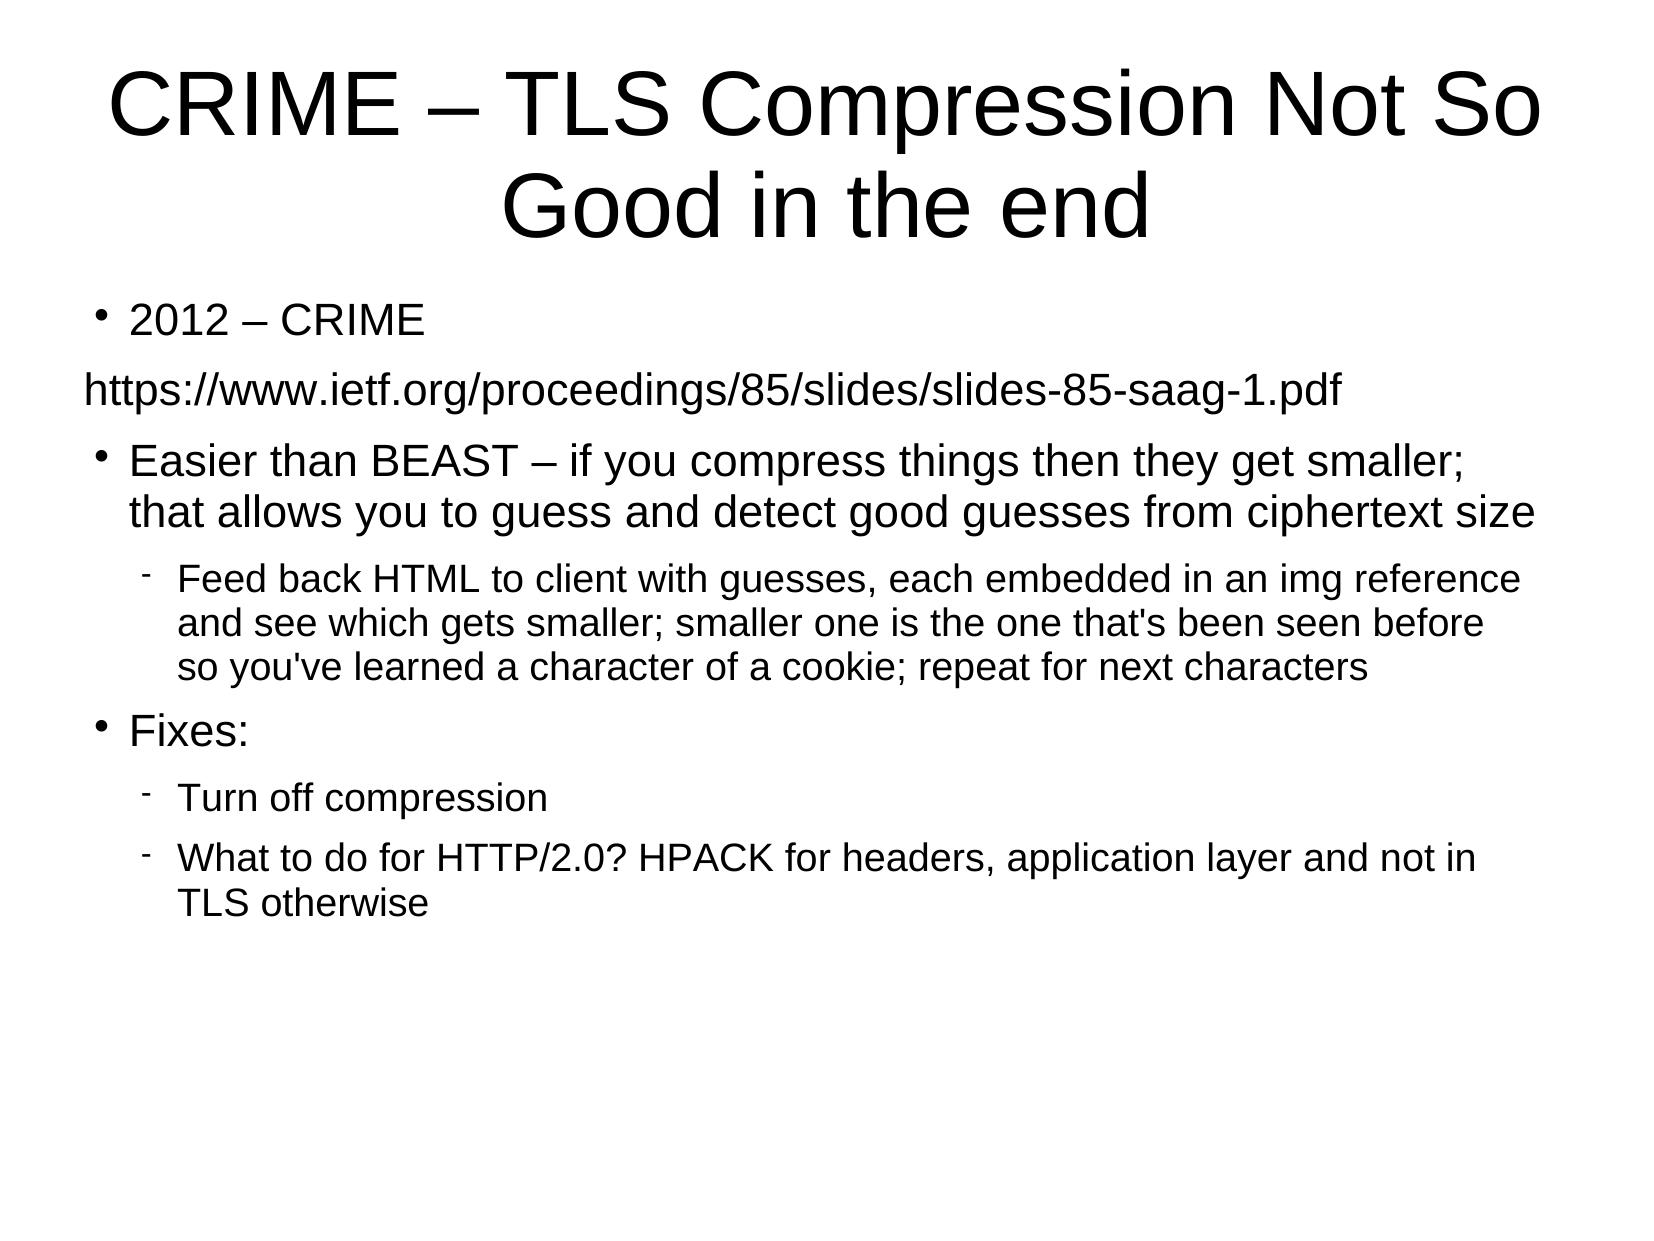

# CRIME – TLS Compression Not So Good in the end
2012 – CRIME
https://www.ietf.org/proceedings/85/slides/slides-85-saag-1.pdf
Easier than BEAST – if you compress things then they get smaller; that allows you to guess and detect good guesses from ciphertext size
Feed back HTML to client with guesses, each embedded in an img reference and see which gets smaller; smaller one is the one that's been seen before so you've learned a character of a cookie; repeat for next characters
Fixes:
Turn off compression
What to do for HTTP/2.0? HPACK for headers, application layer and not in TLS otherwise